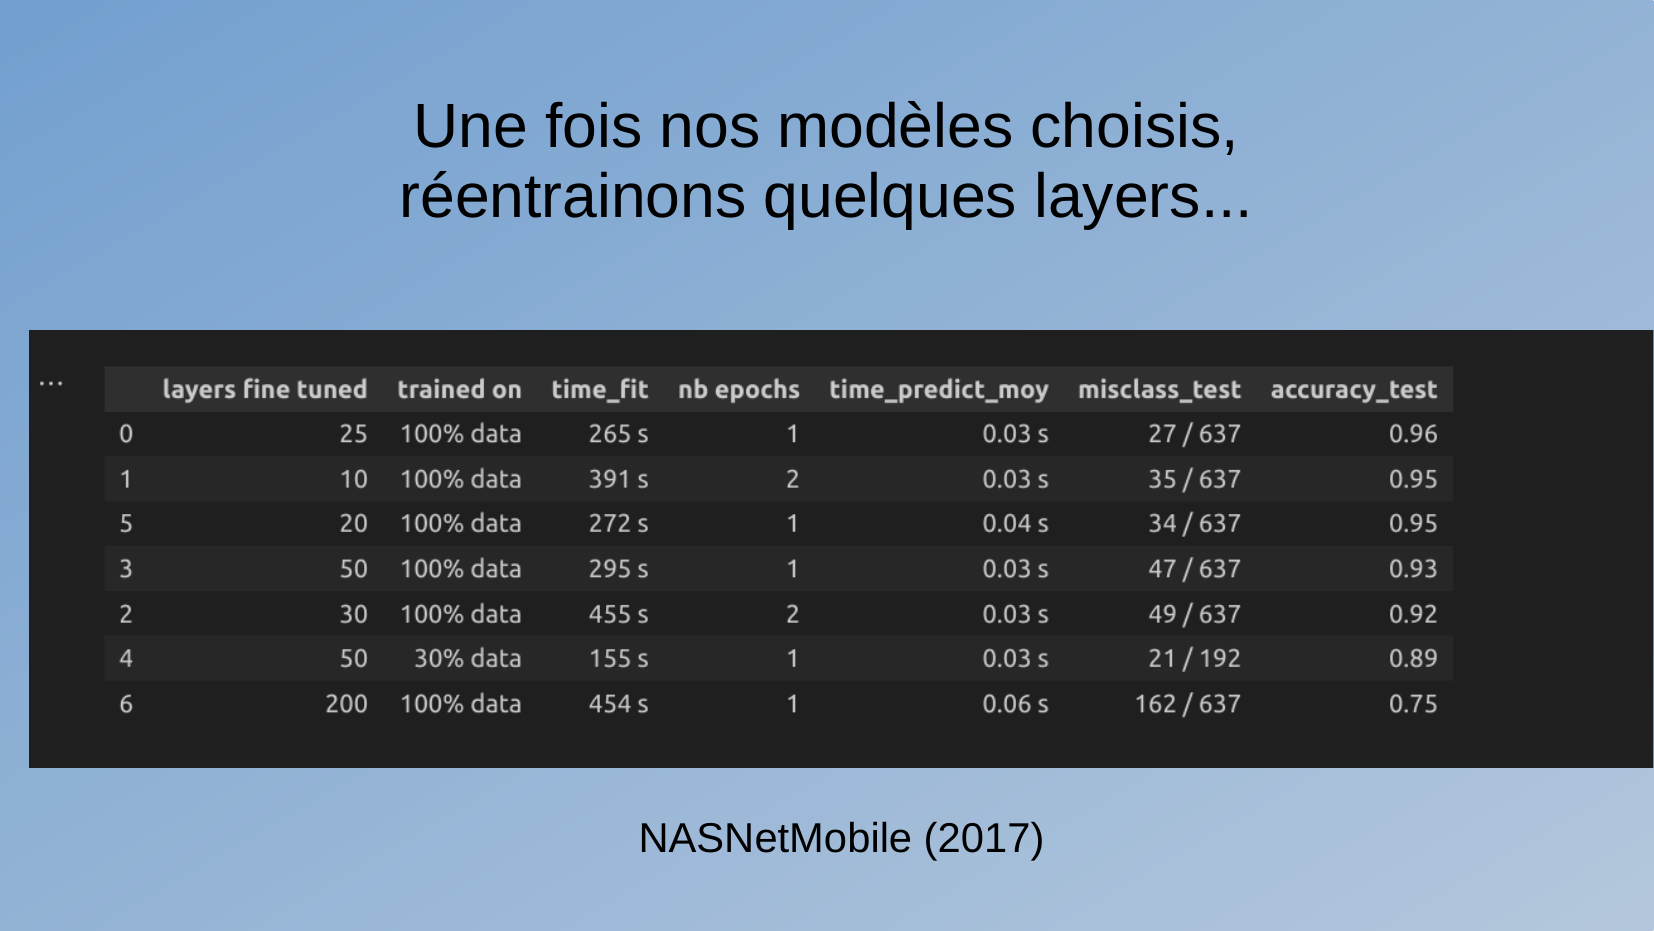

# Une fois nos modèles choisis, réentrainons quelques layers...
NASNetMobile (2017)